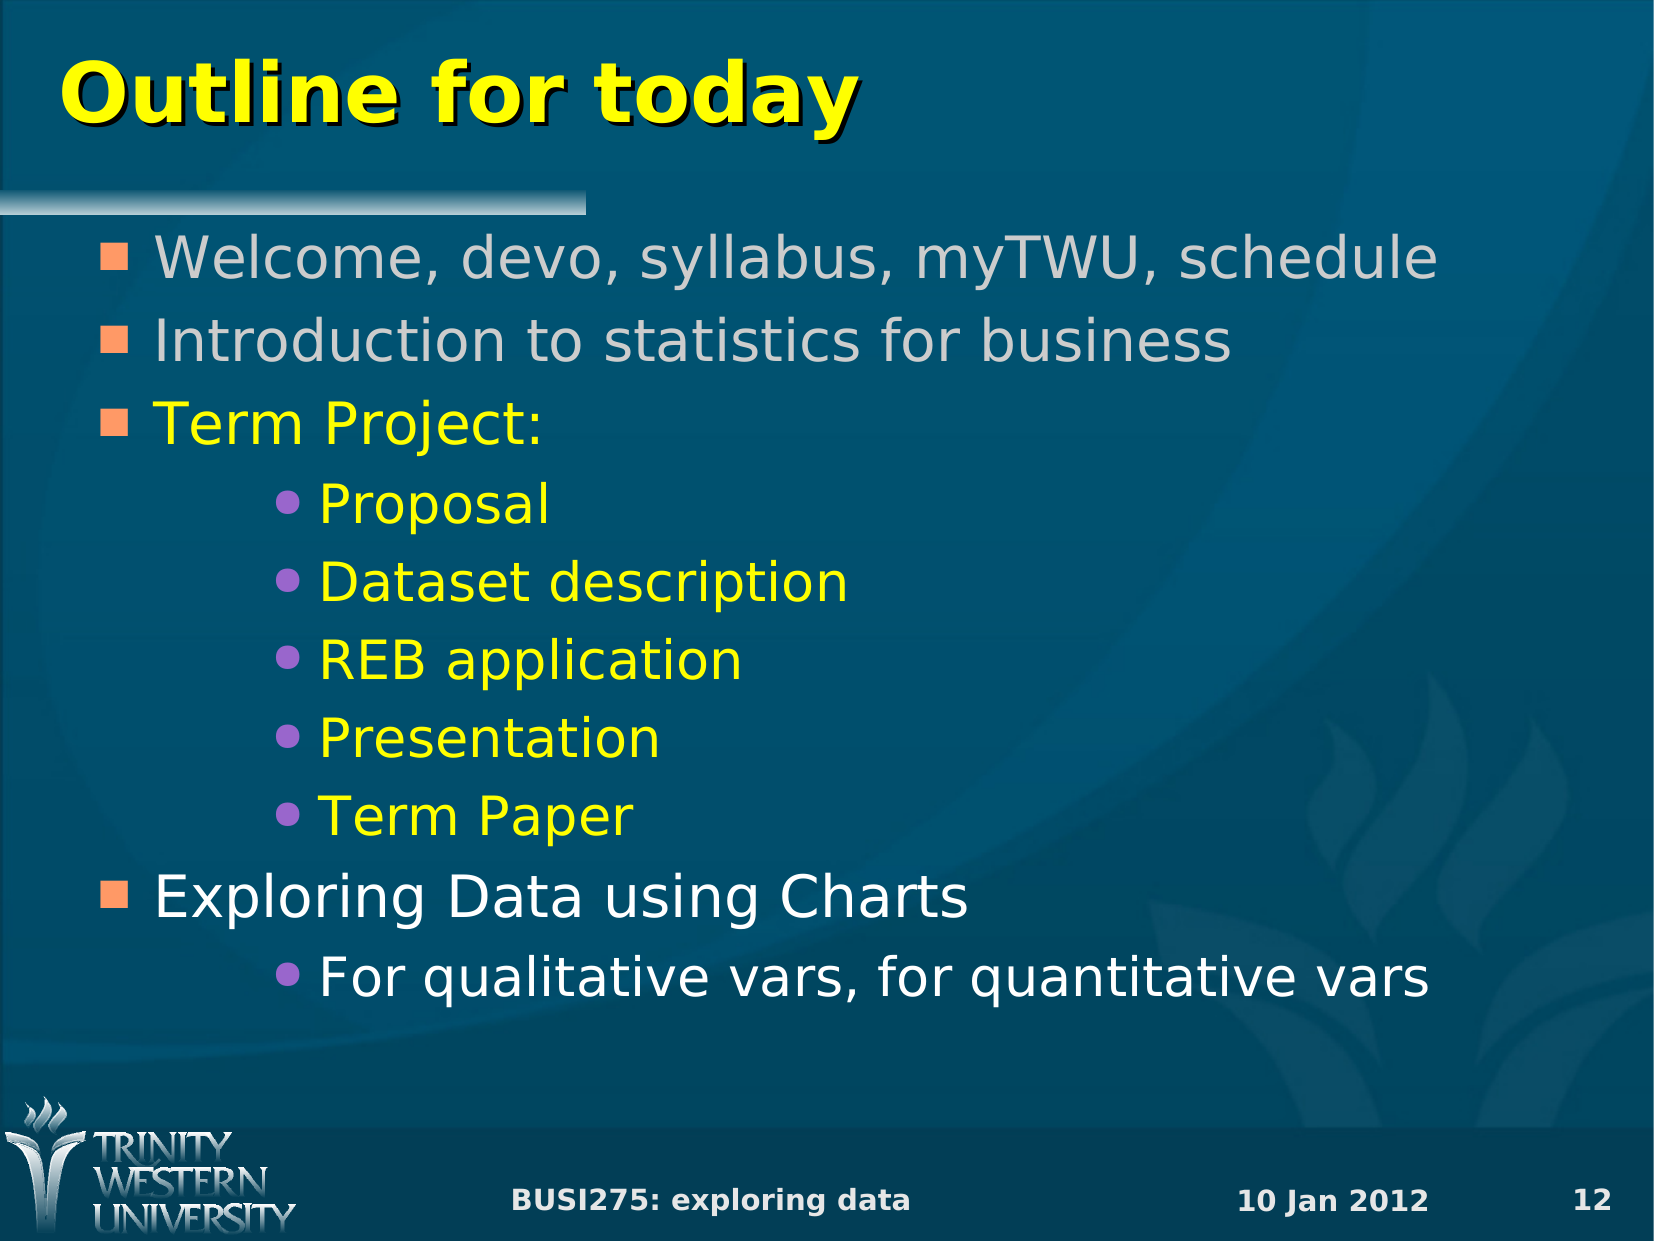

# Outline for today
Welcome, devo, syllabus, myTWU, schedule
Introduction to statistics for business
Term Project:
Proposal
Dataset description
REB application
Presentation
Term Paper
Exploring Data using Charts
For qualitative vars, for quantitative vars
BUSI275: exploring data
10 Jan 2012
12